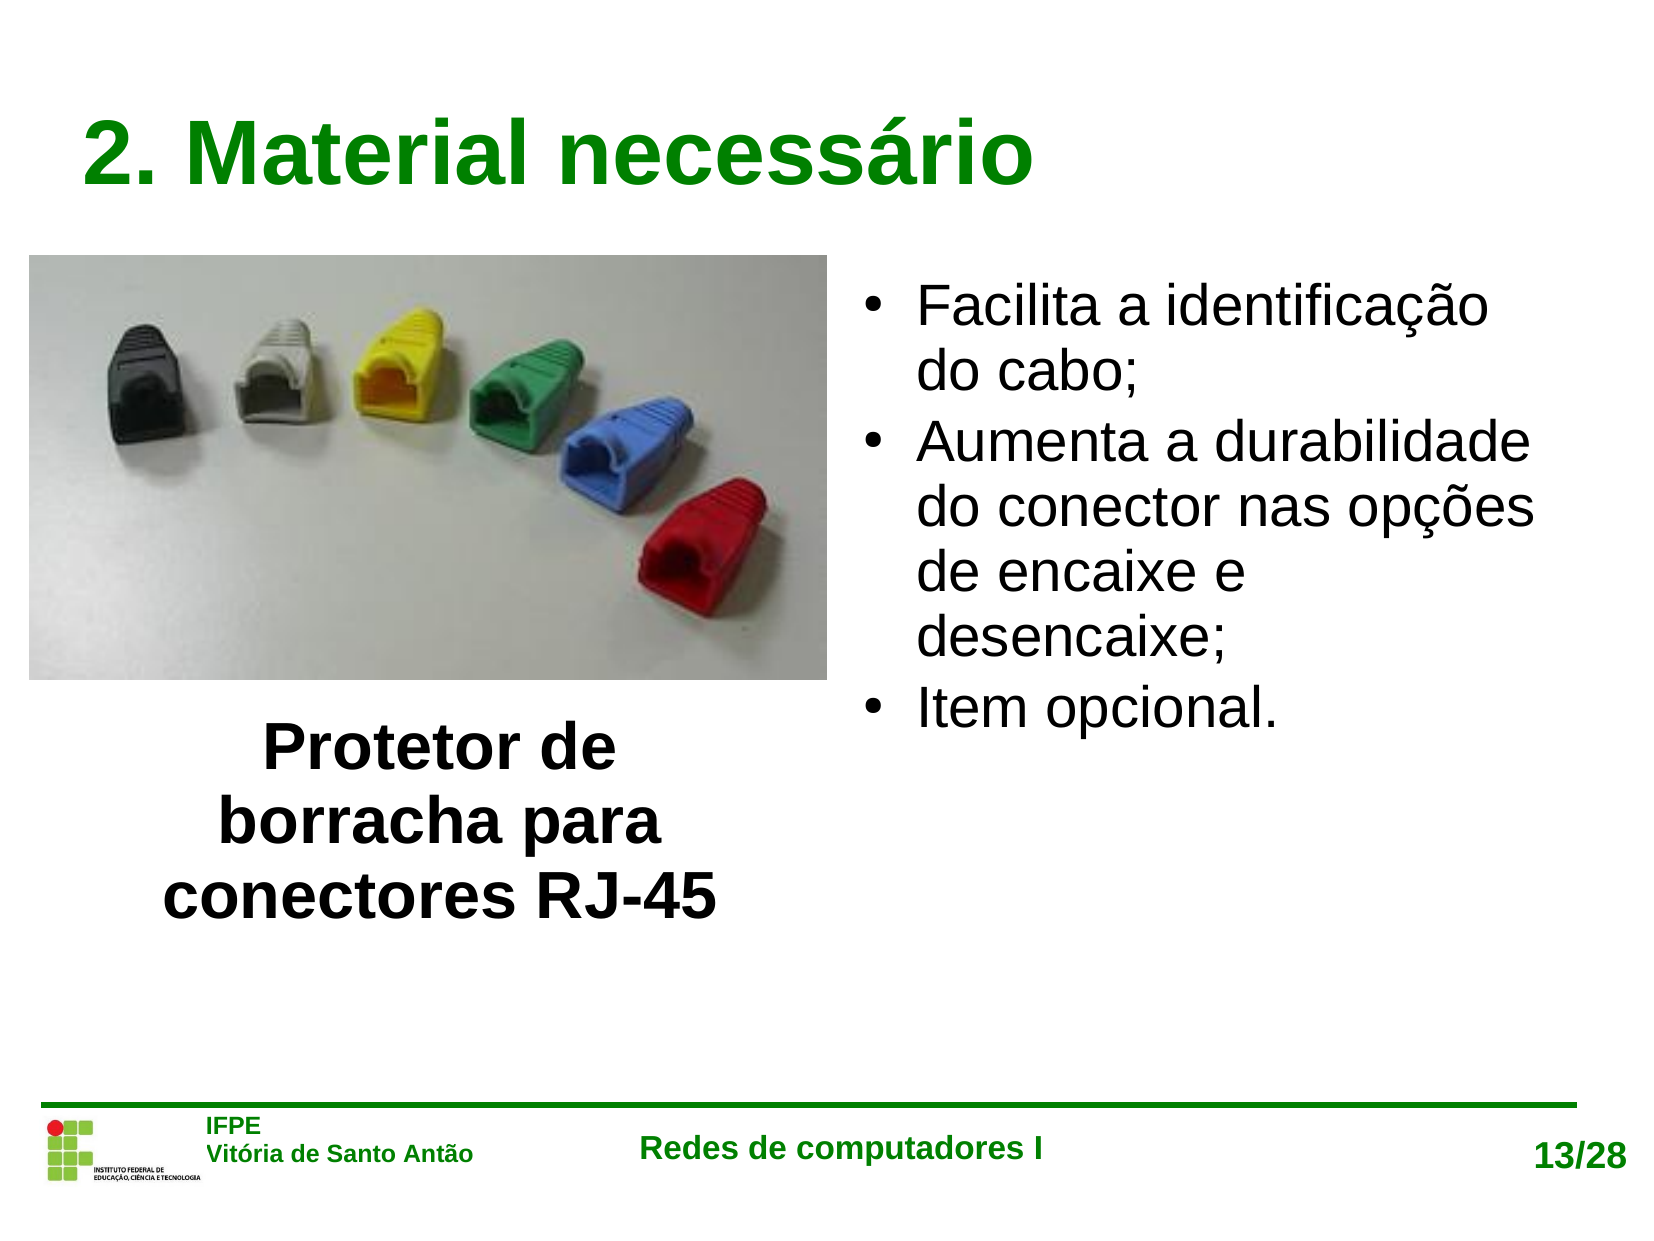

# 2. Material necessário
Facilita a identificação do cabo;
Aumenta a durabilidade do conector nas opções de encaixe e desencaixe;
Item opcional.
Protetor de borracha para conectores RJ-45